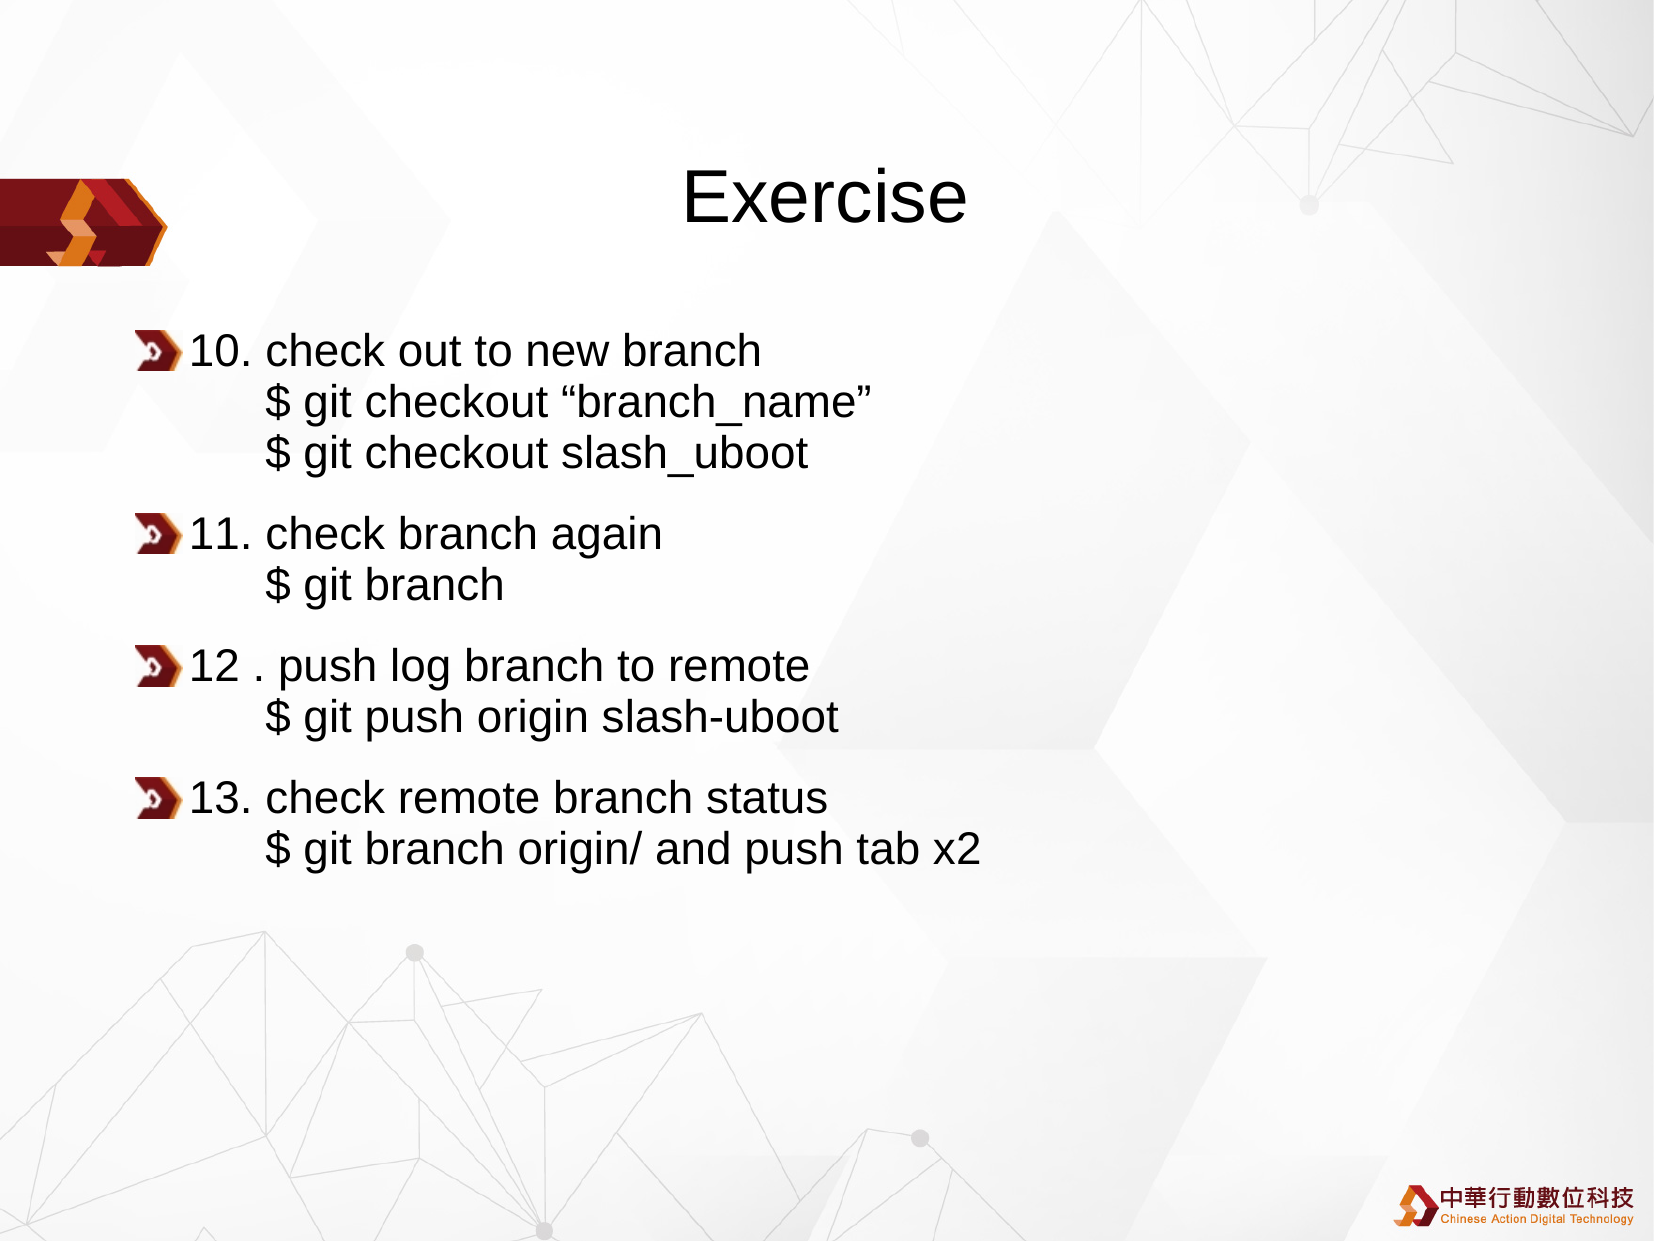

# Exercise
10. check out to new branch
 $ git checkout “branch_name”
 $ git checkout slash_uboot
11. check branch again
 $ git branch
12 . push log branch to remote
 $ git push origin slash-uboot
13. check remote branch status
 $ git branch origin/ and push tab x2